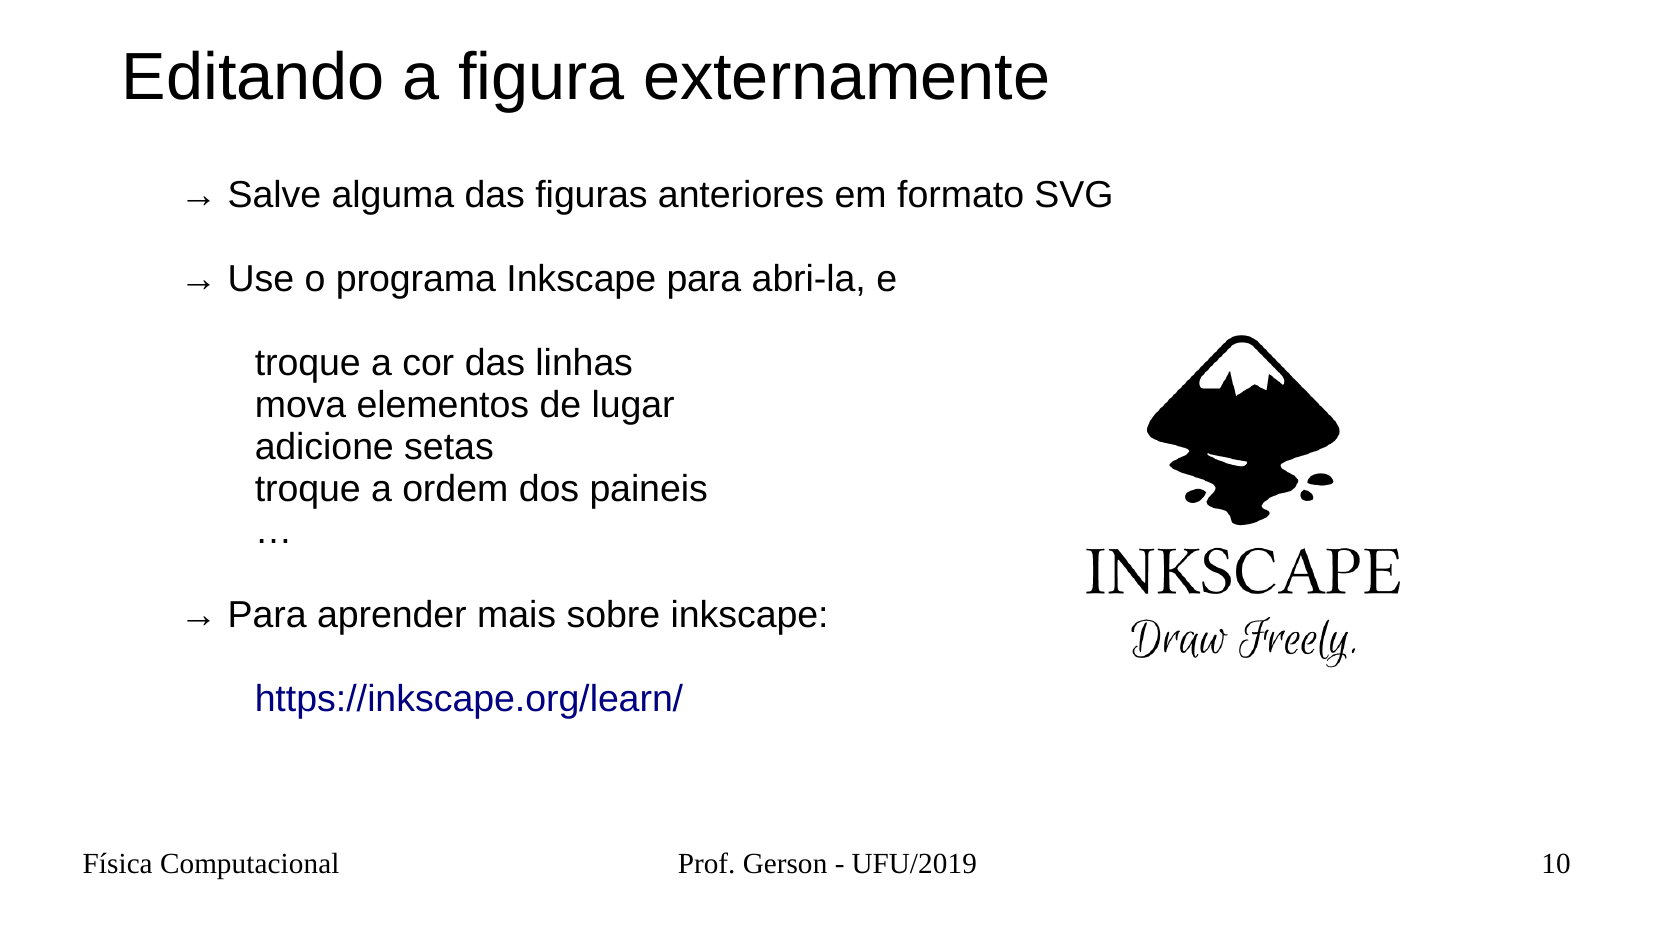

Editando a figura externamente
→ Salve alguma das figuras anteriores em formato SVG
→ Use o programa Inkscape para abri-la, e
	troque a cor das linhas
	mova elementos de lugar
	adicione setas
	troque a ordem dos paineis
	…
→ Para aprender mais sobre inkscape:
	https://inkscape.org/learn/
Física Computacional
Prof. Gerson - UFU/2019
10